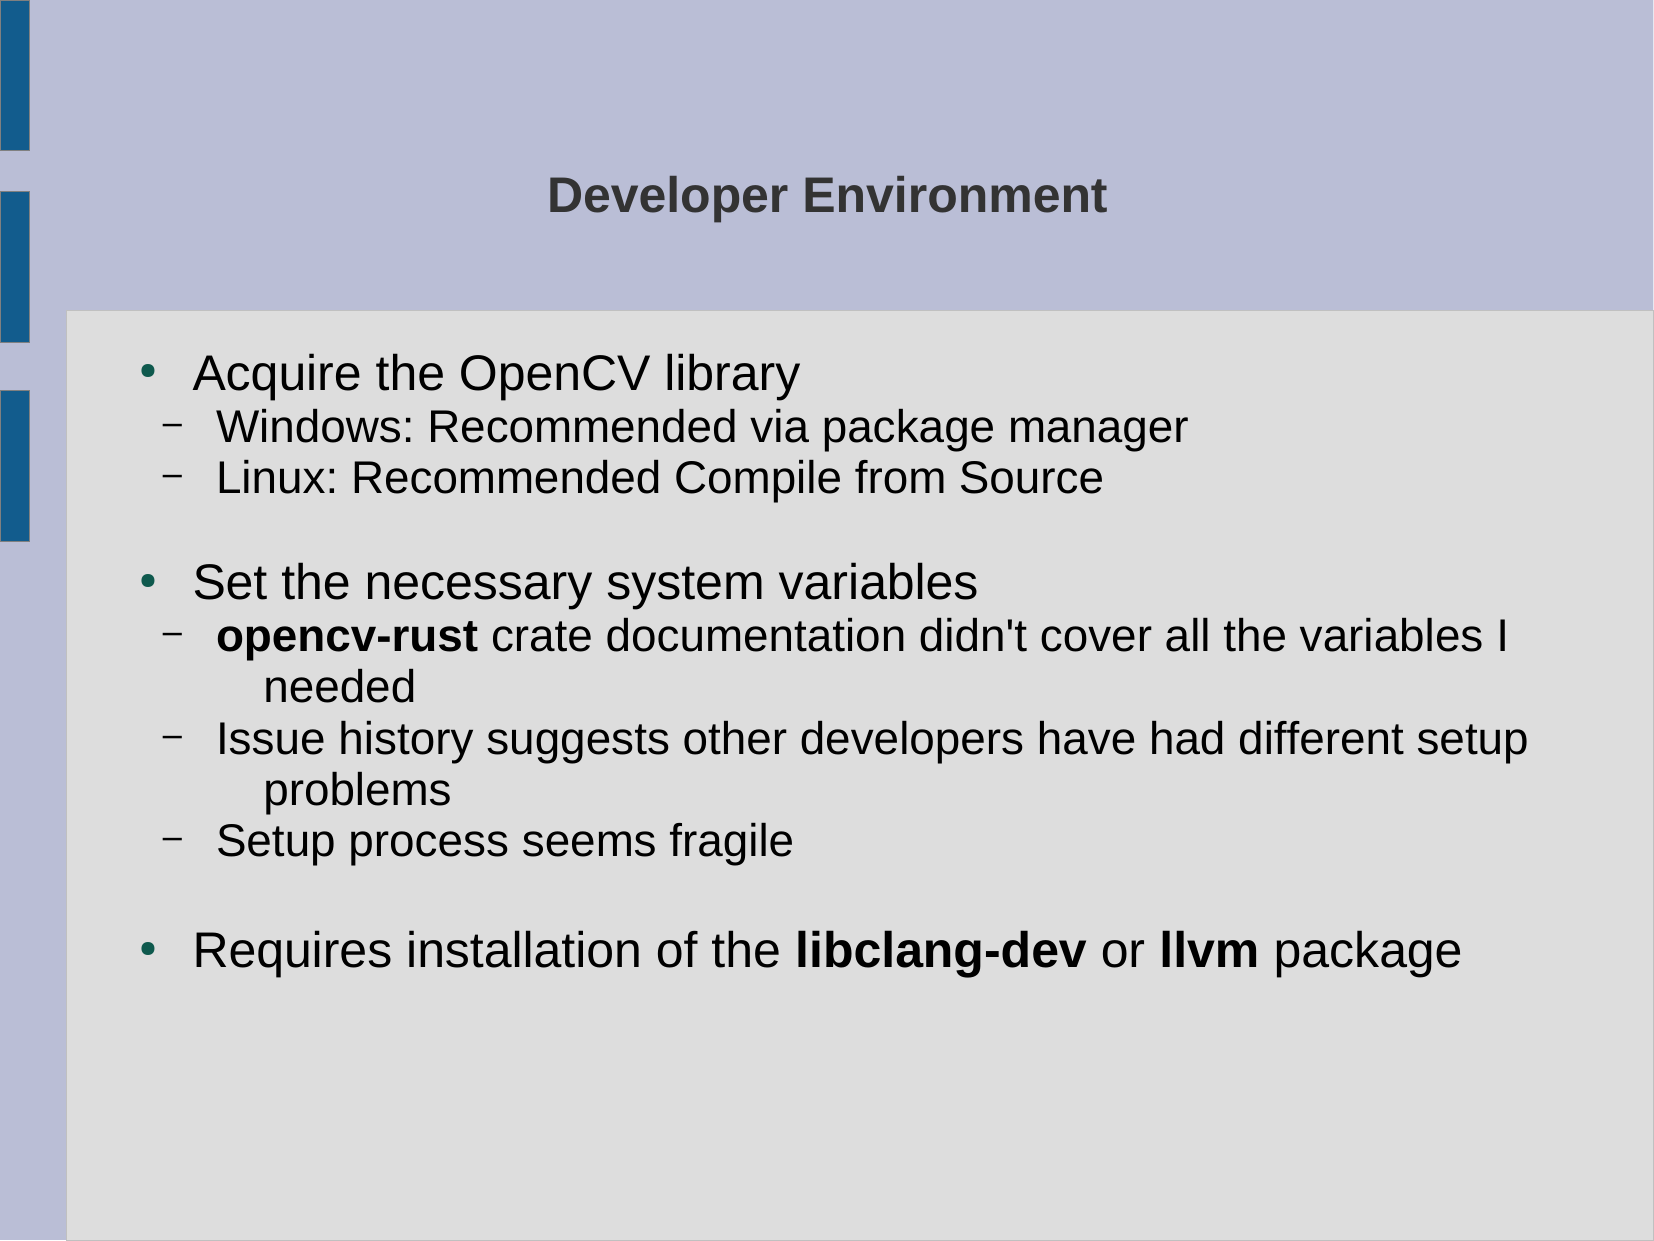

# Developer Environment
Acquire the OpenCV library
Windows: Recommended via package manager
Linux: Recommended Compile from Source
Set the necessary system variables
opencv-rust crate documentation didn't cover all the variables I needed
Issue history suggests other developers have had different setup problems
Setup process seems fragile
Requires installation of the libclang-dev or llvm package